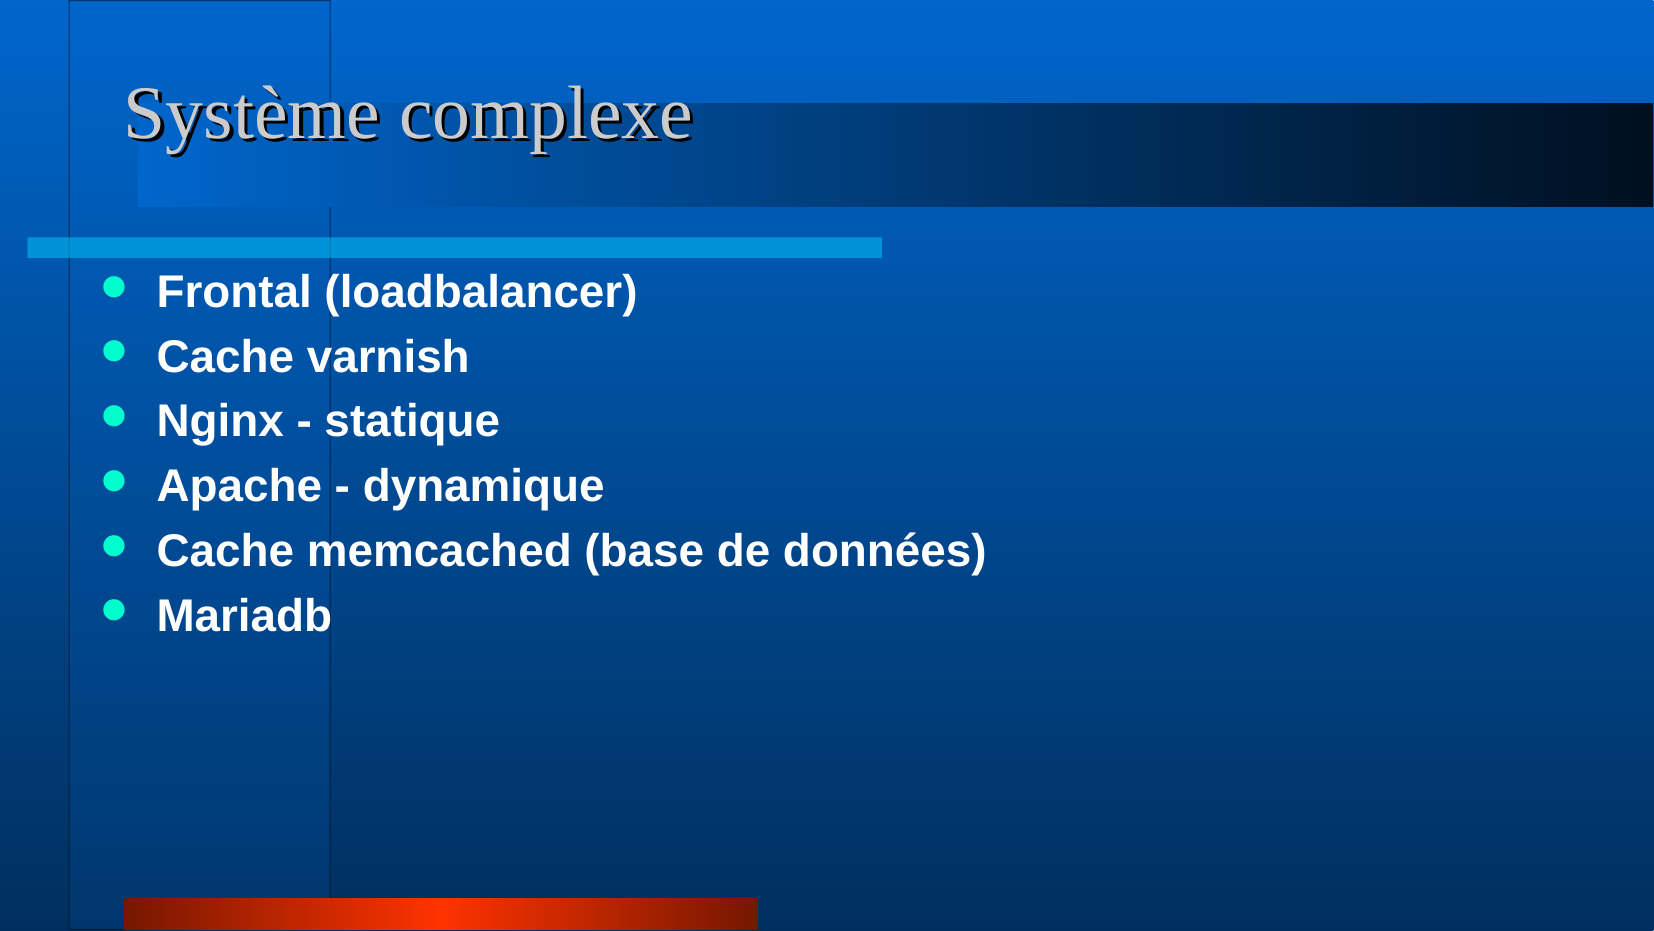

# Système complexe
Frontal (loadbalancer)
Cache varnish
Nginx - statique
Apache - dynamique
Cache memcached (base de données)
Mariadb